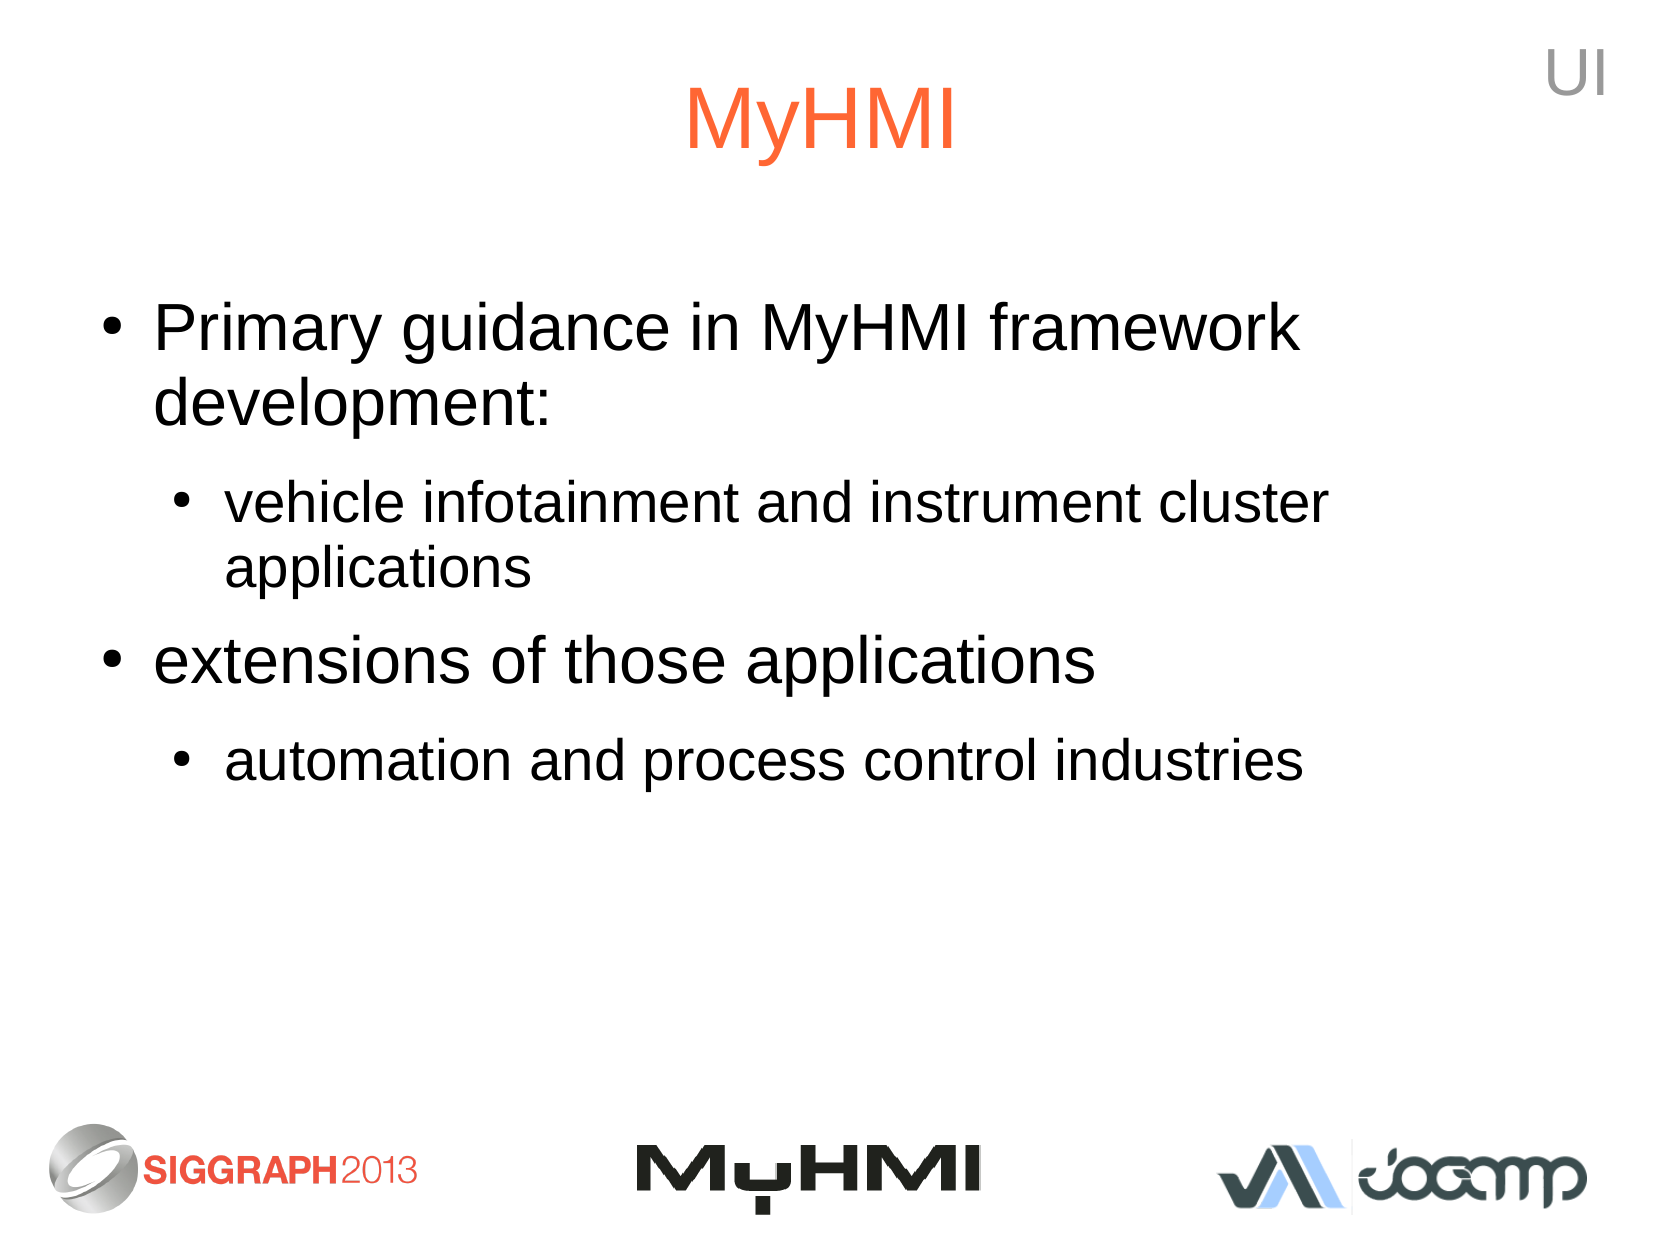

UI
# MyHMI
Primary guidance in MyHMI framework development:
vehicle infotainment and instrument cluster applications
extensions of those applications
automation and process control industries